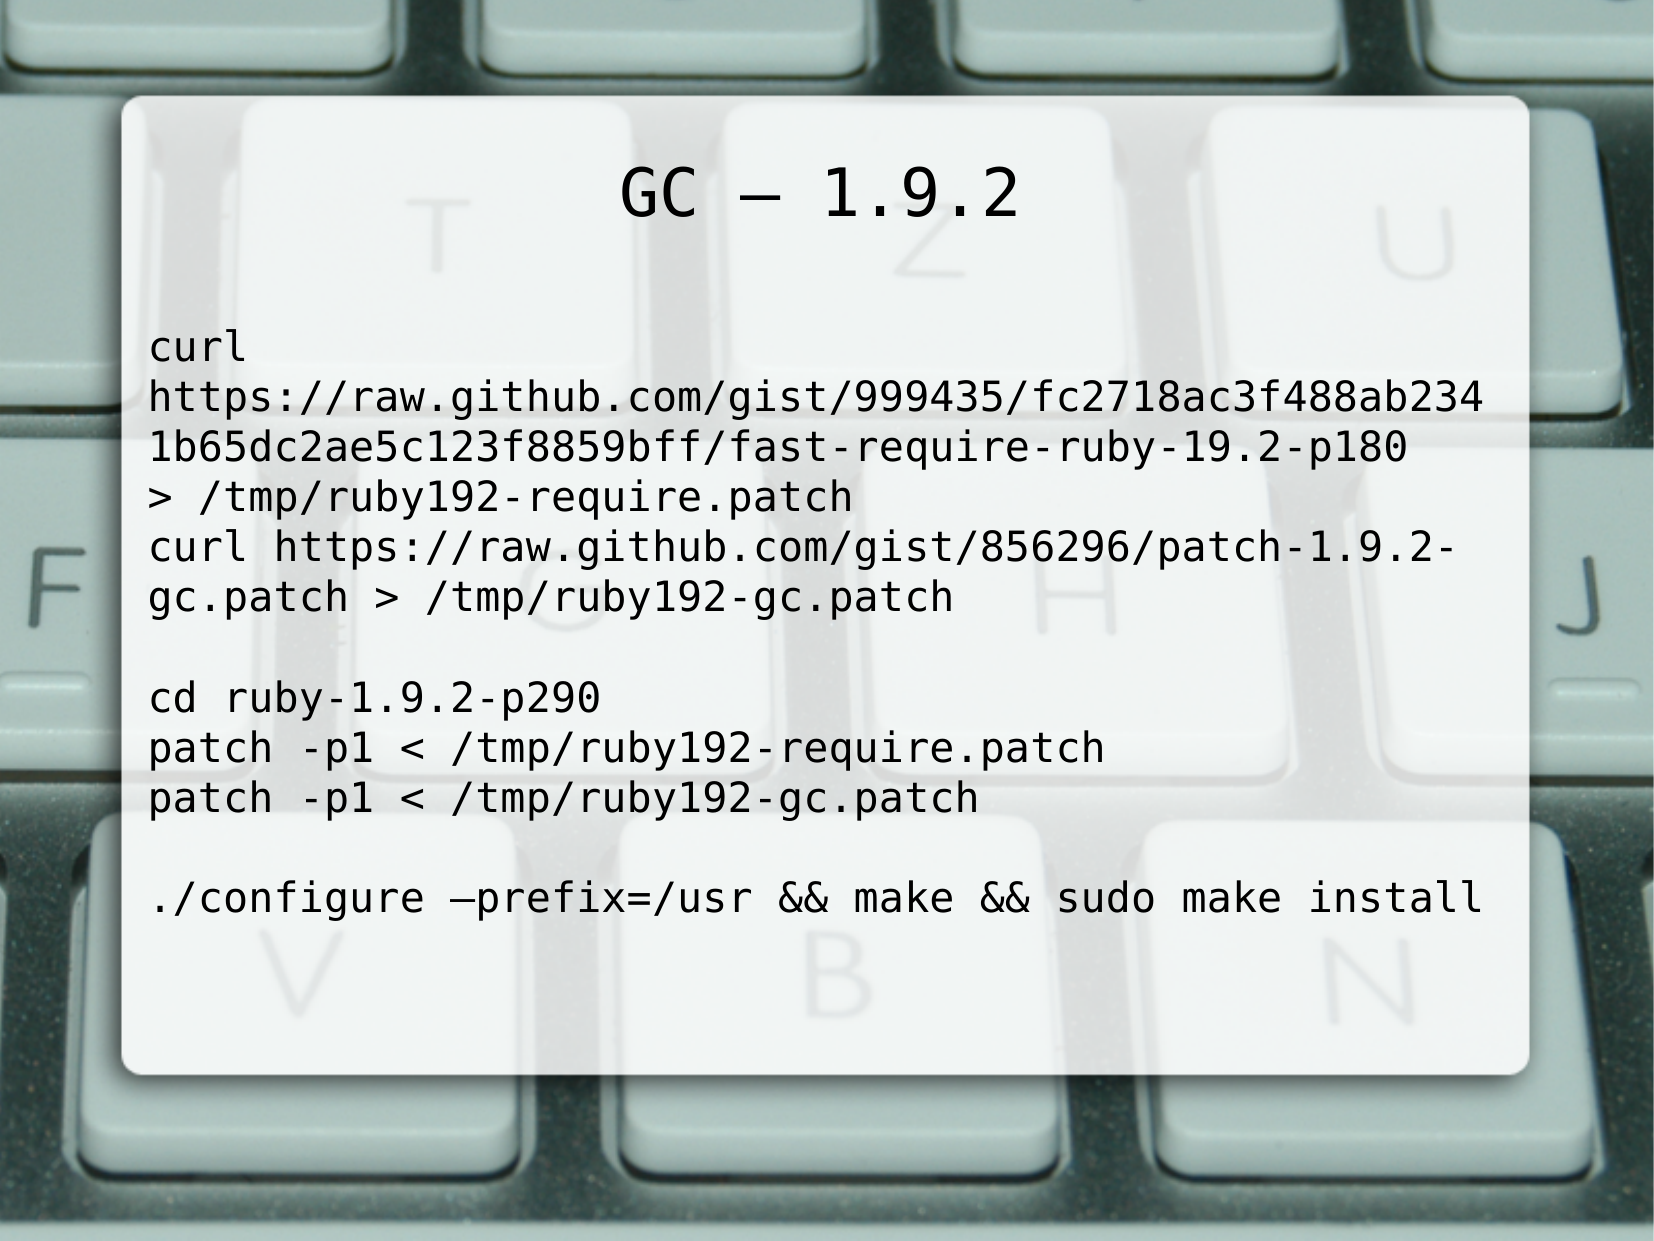

# GC – 1.9.2
curl https://raw.github.com/gist/999435/fc2718ac3f488ab2341b65dc2ae5c123f8859bff/fast-require-ruby-19.2-p180 > /tmp/ruby192-require.patch
curl https://raw.github.com/gist/856296/patch-1.9.2-gc.patch > /tmp/ruby192-gc.patch
cd ruby-1.9.2-p290
patch -p1 < /tmp/ruby192-require.patch
patch -p1 < /tmp/ruby192-gc.patch
./configure –prefix=/usr && make && sudo make install